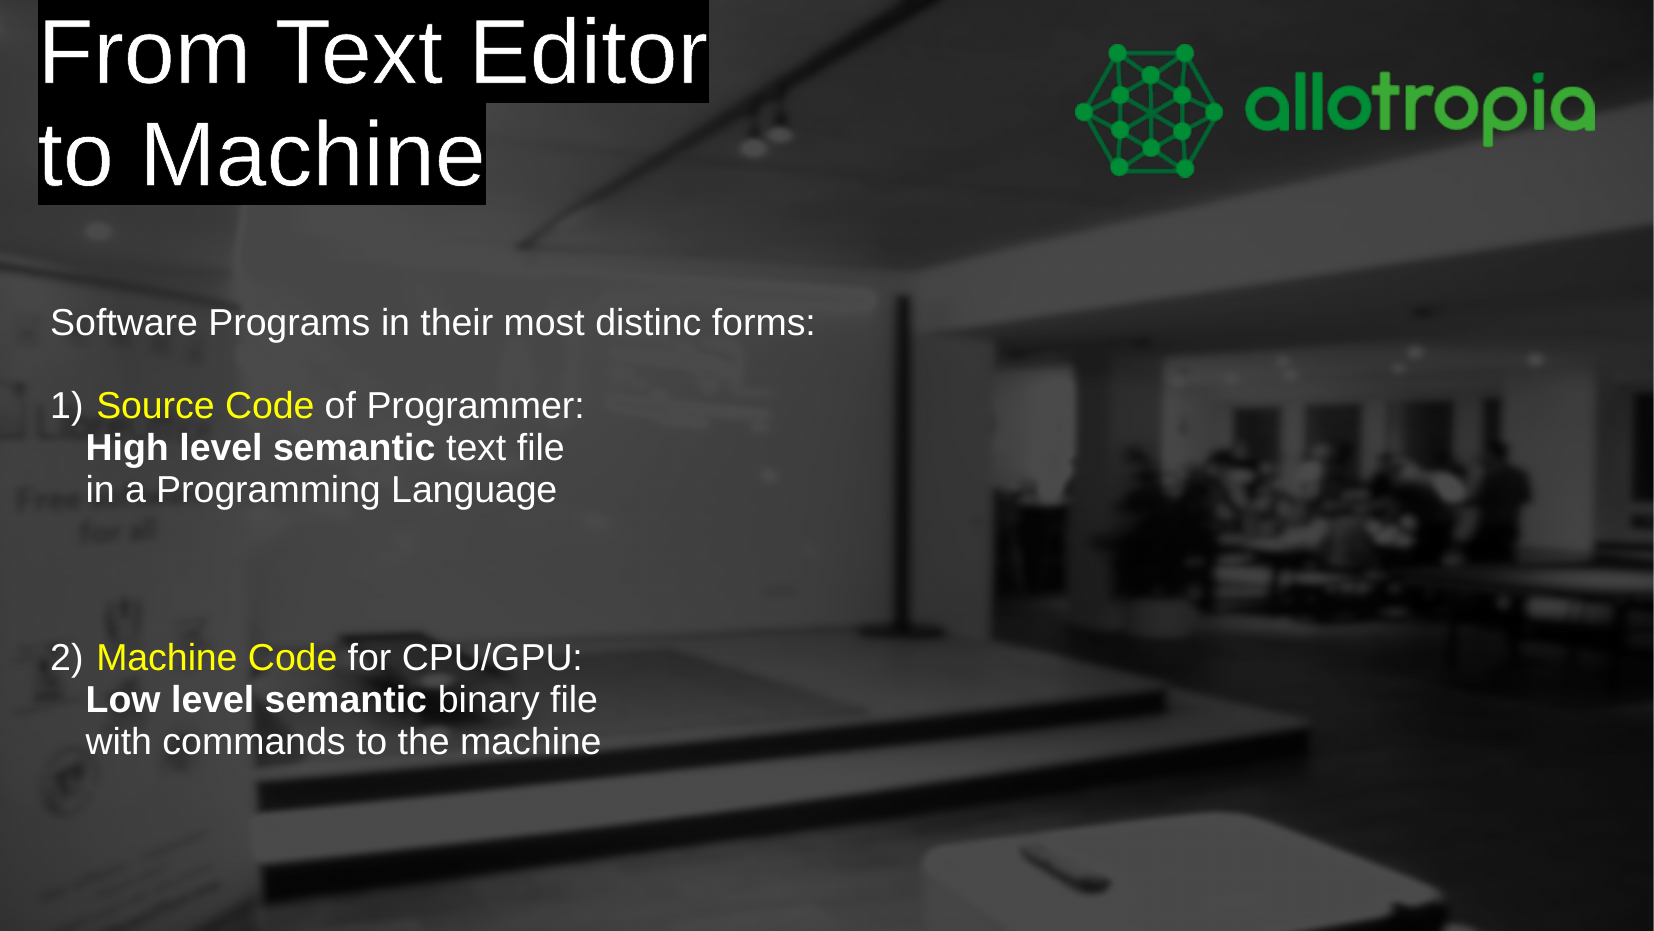

# From Text Editor to Machine
Software Programs in their most distinc forms:
 Source Code of Programmer:
High level semantic text file
in a Programming Language
 Machine Code for CPU/GPU:
Low level semantic binary file
with commands to the machine